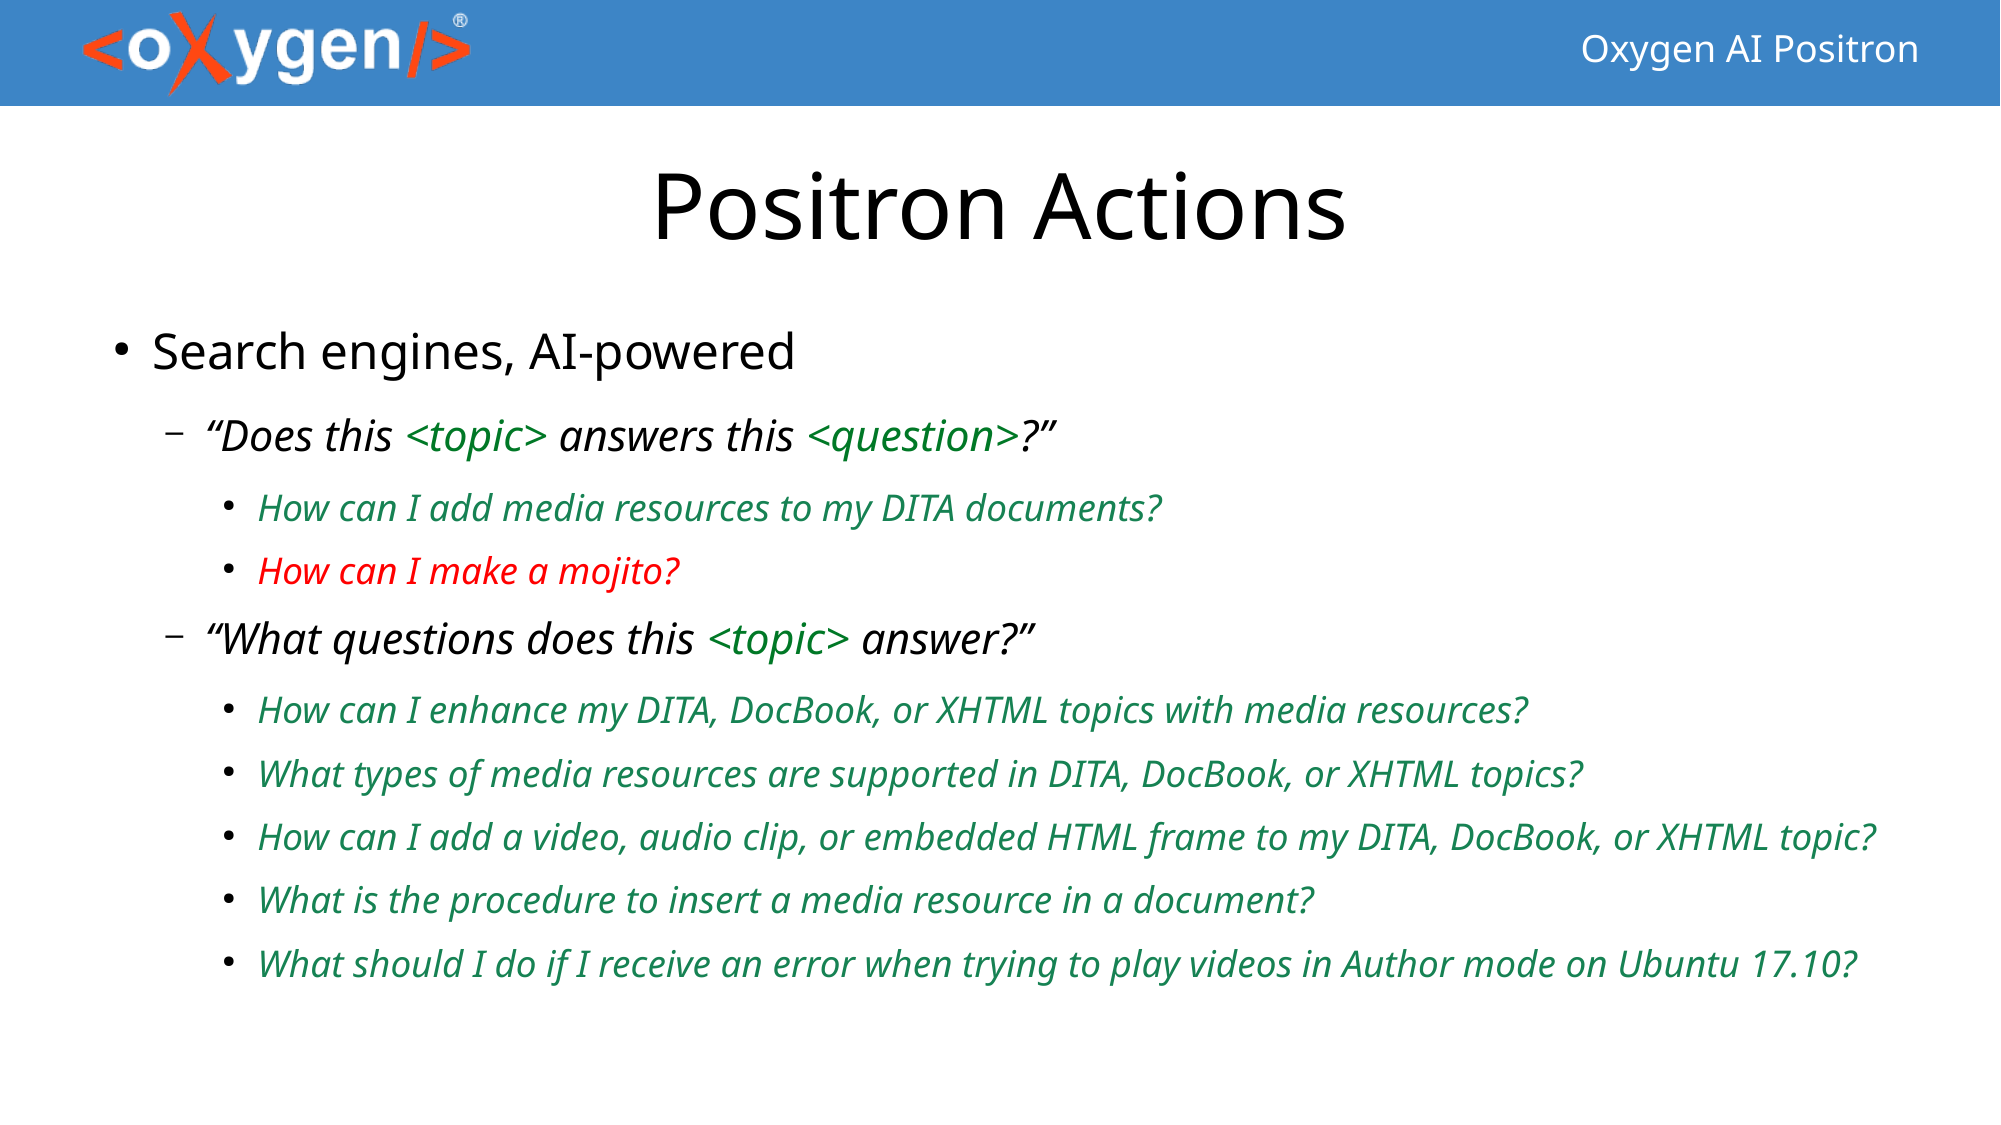

# Positron Actions
Search engines, AI-powered
“Does this <topic> answers this <question>?”
How can I add media resources to my DITA documents?
How can I make a mojito?
“What questions does this <topic> answer?”
How can I enhance my DITA, DocBook, or XHTML topics with media resources?
What types of media resources are supported in DITA, DocBook, or XHTML topics?
How can I add a video, audio clip, or embedded HTML frame to my DITA, DocBook, or XHTML topic?
What is the procedure to insert a media resource in a document?
What should I do if I receive an error when trying to play videos in Author mode on Ubuntu 17.10?